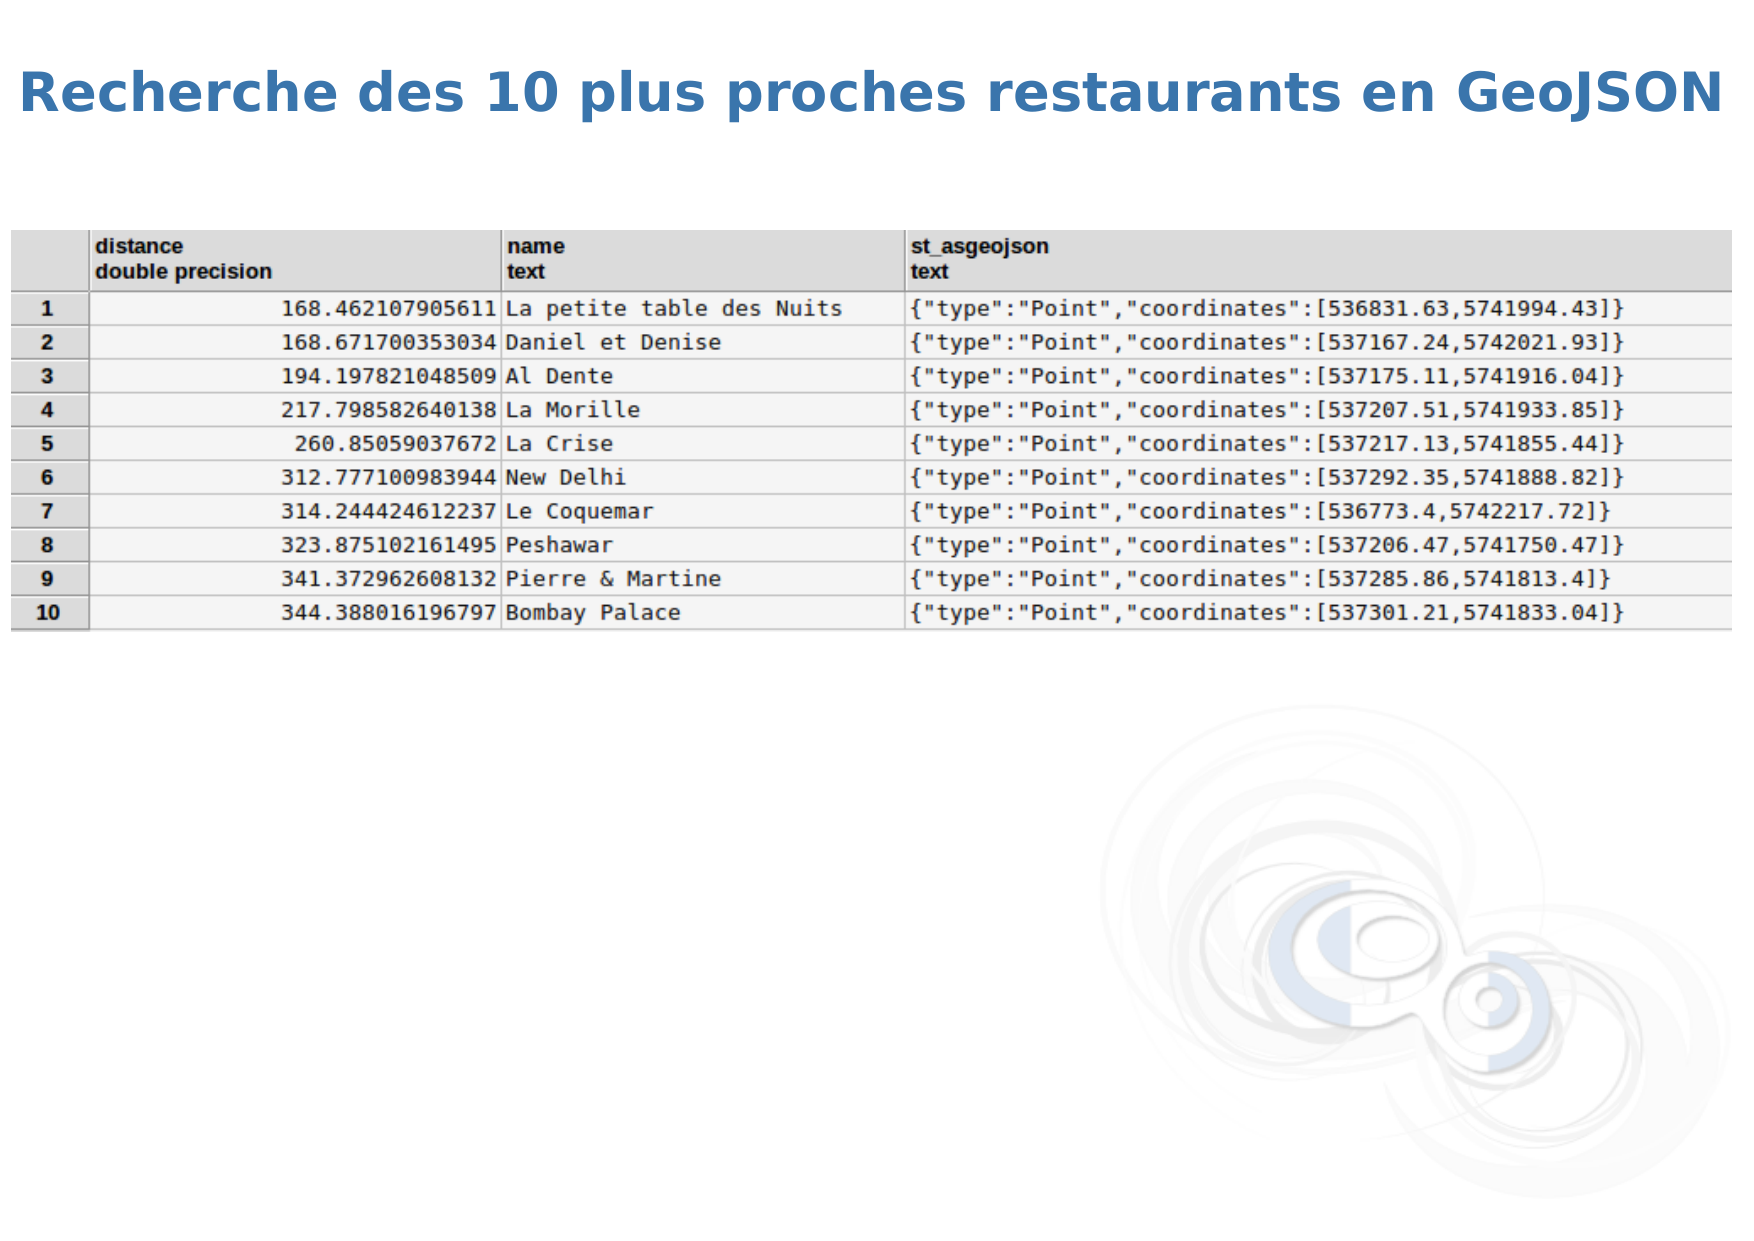

# Recherche des 10 plus proches restaurants en GeoJSON